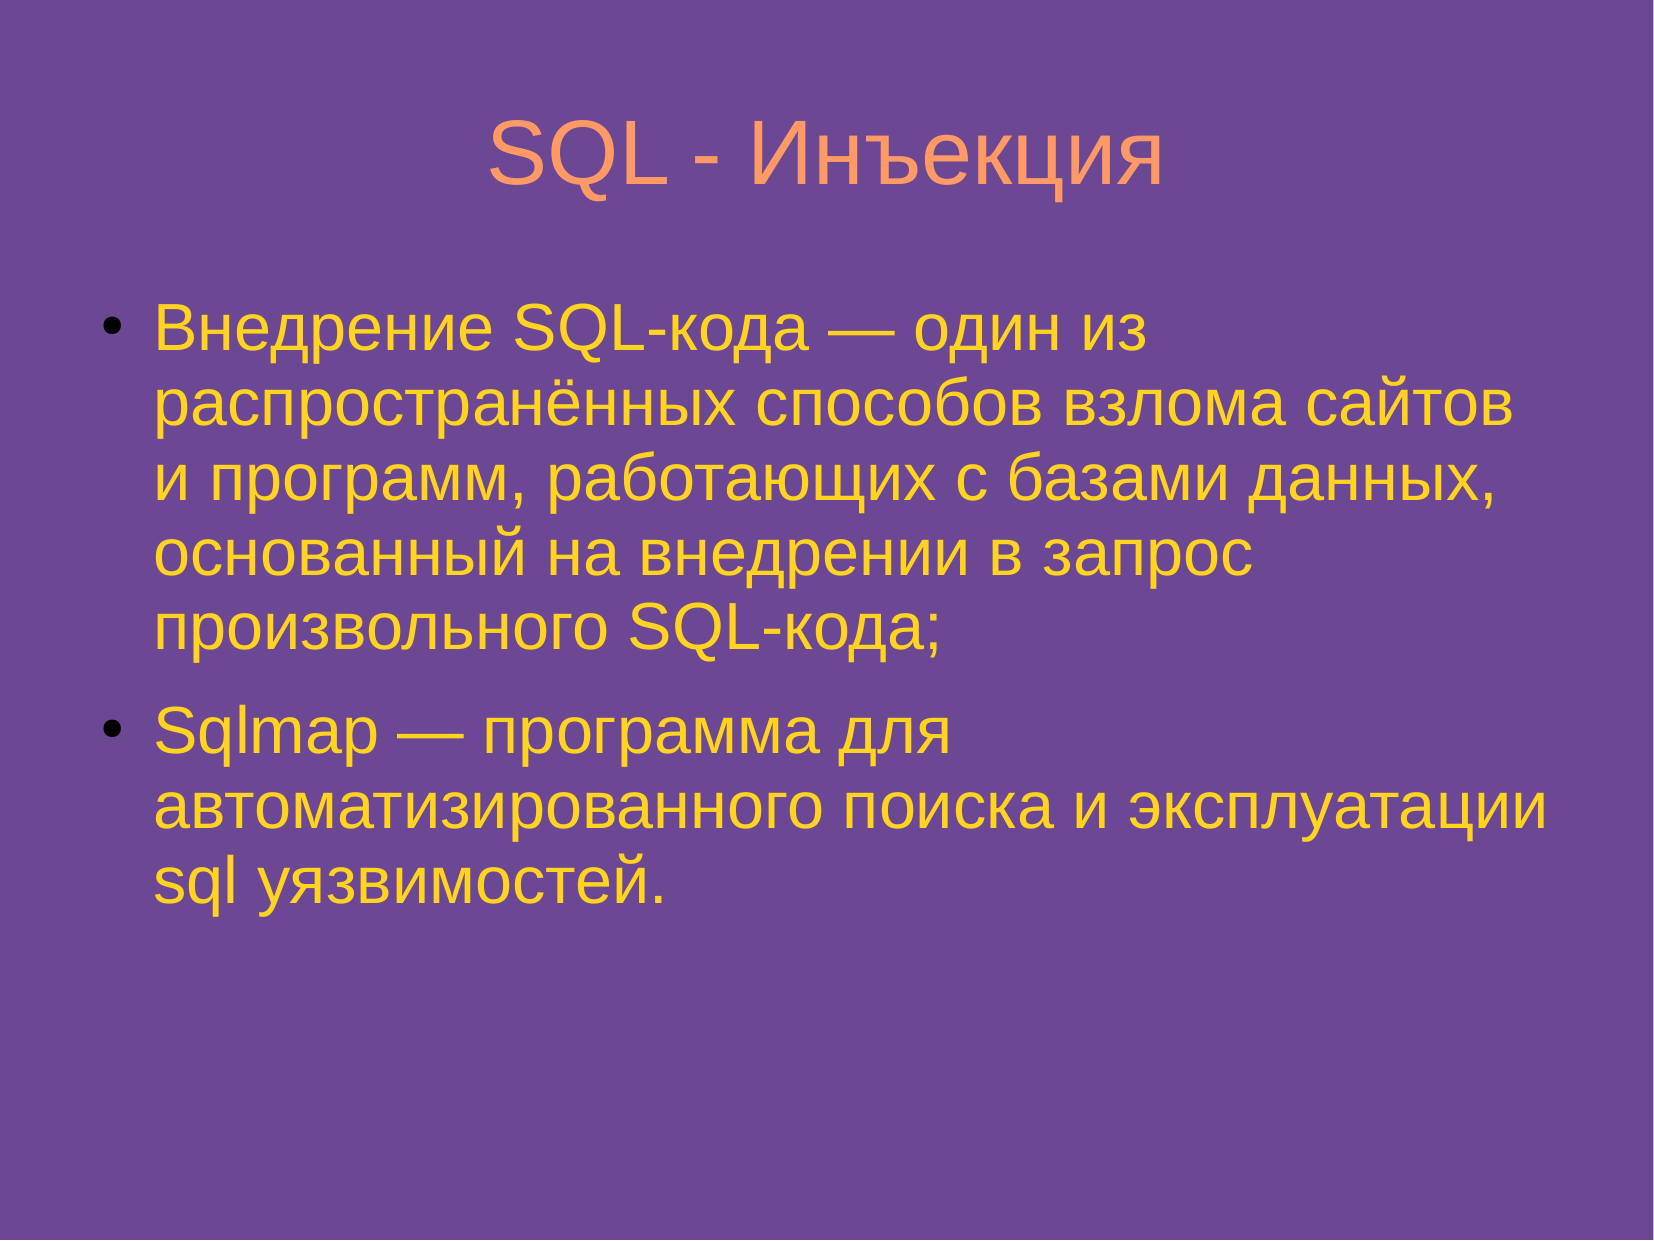

# SQL - Инъекция
Внедрение SQL-кода — один из распространённых способов взлома сайтов и программ, работающих с базами данных, основанный на внедрении в запрос произвольного SQL-кода;
Sqlmap — программа для автоматизированного поиска и эксплуатации sql уязвимостей.